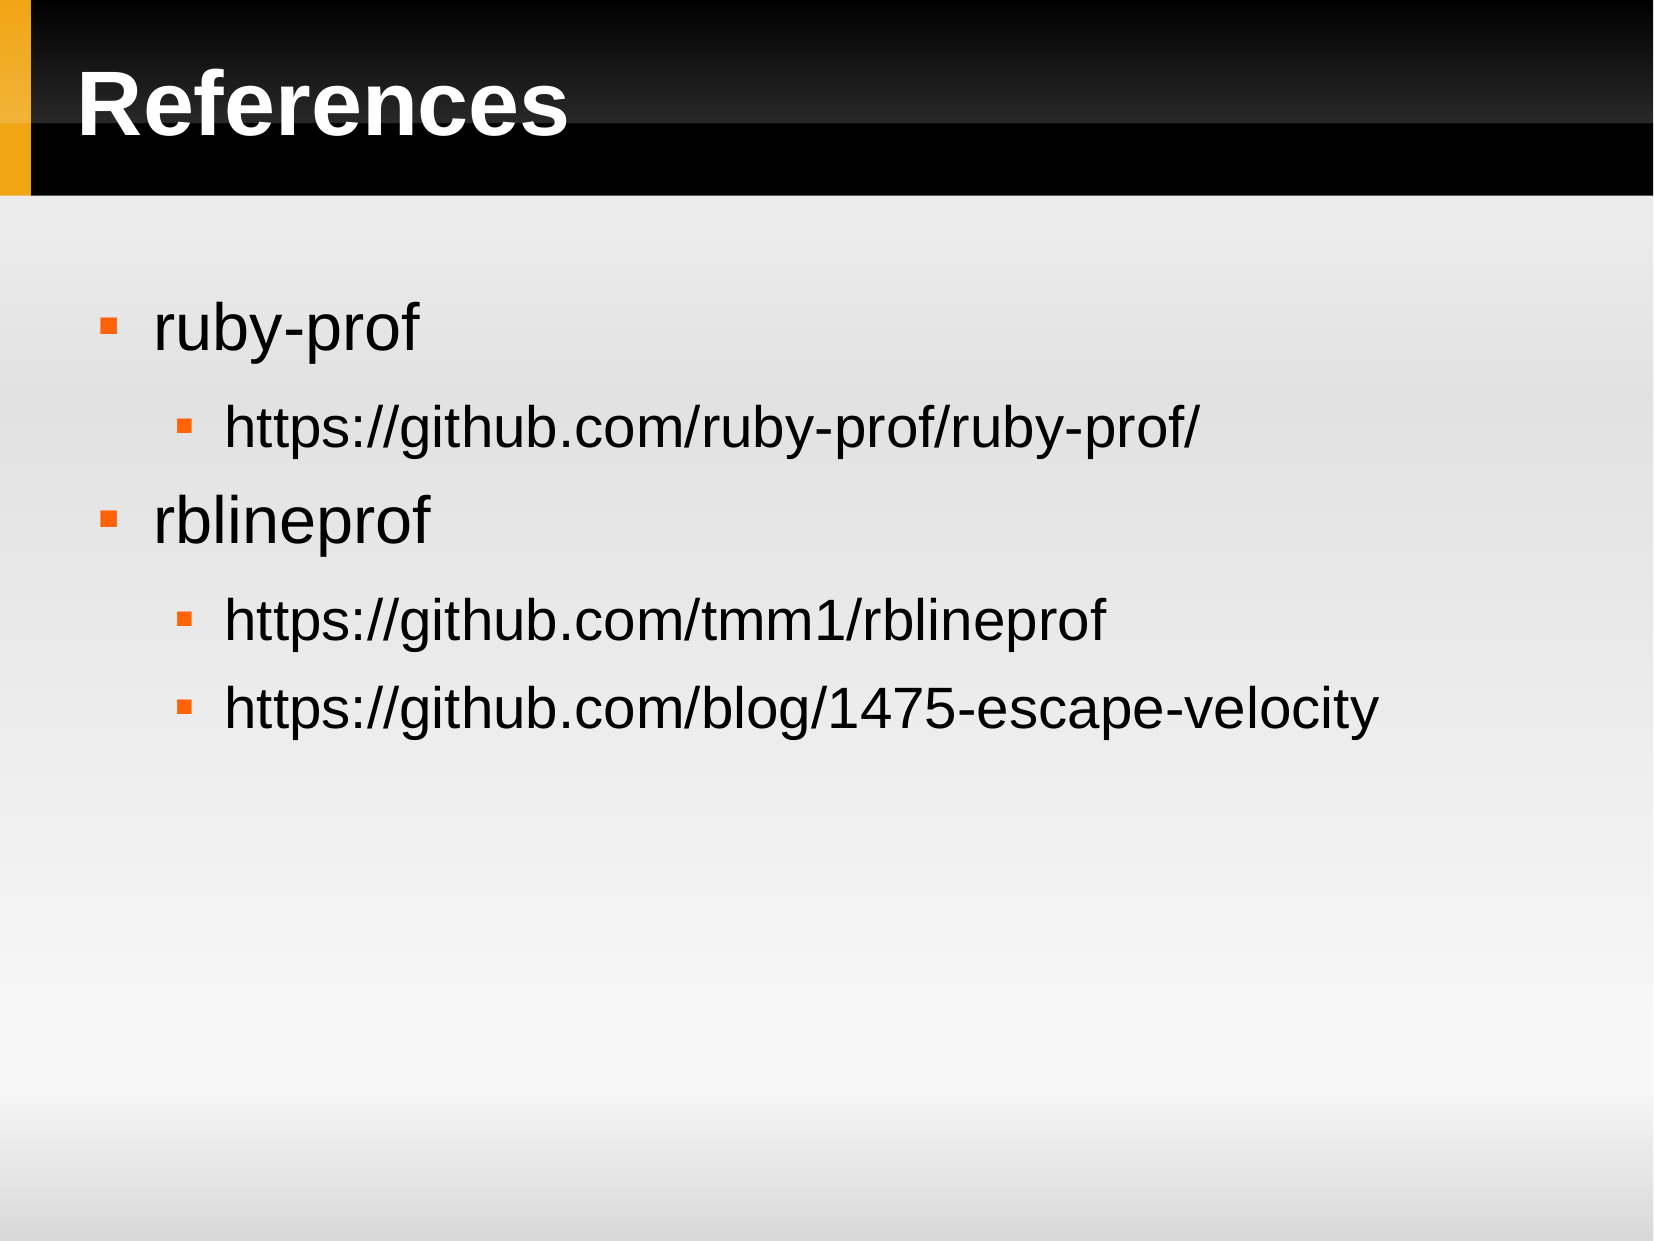

# References
ruby-prof
https://github.com/ruby-prof/ruby-prof/
rblineprof
https://github.com/tmm1/rblineprof
https://github.com/blog/1475-escape-velocity